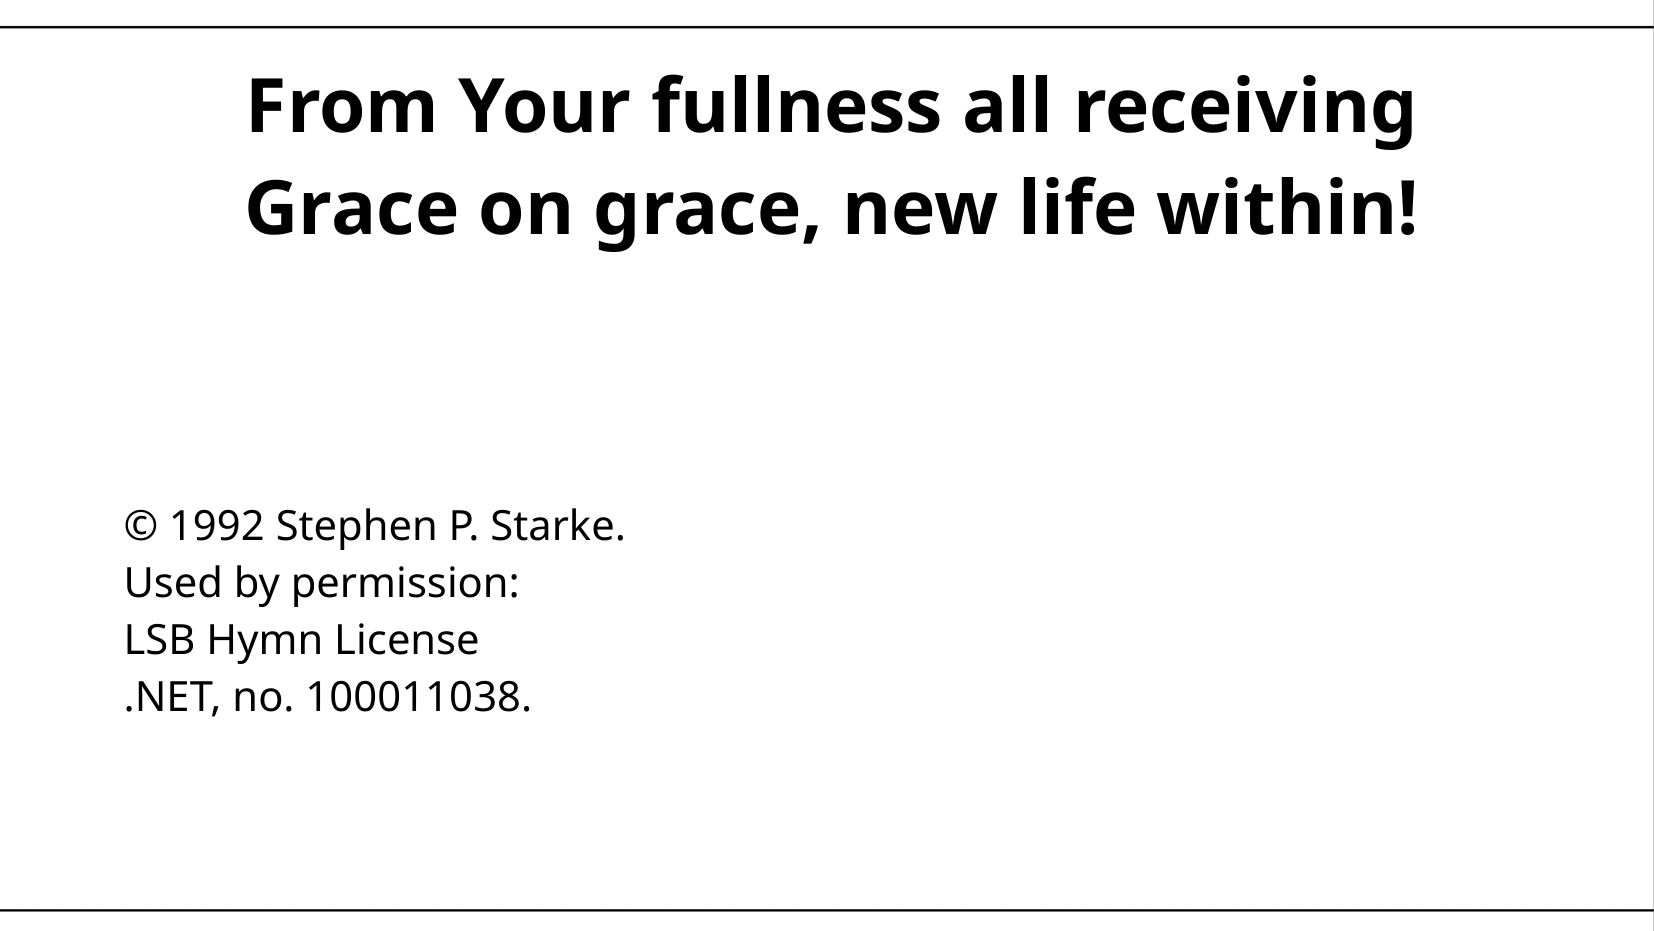

From Your fullness all receiving
Grace on grace, new life within!
© 1992 Stephen P. Starke.
Used by permission:
LSB Hymn License
.NET, no. 100011038.